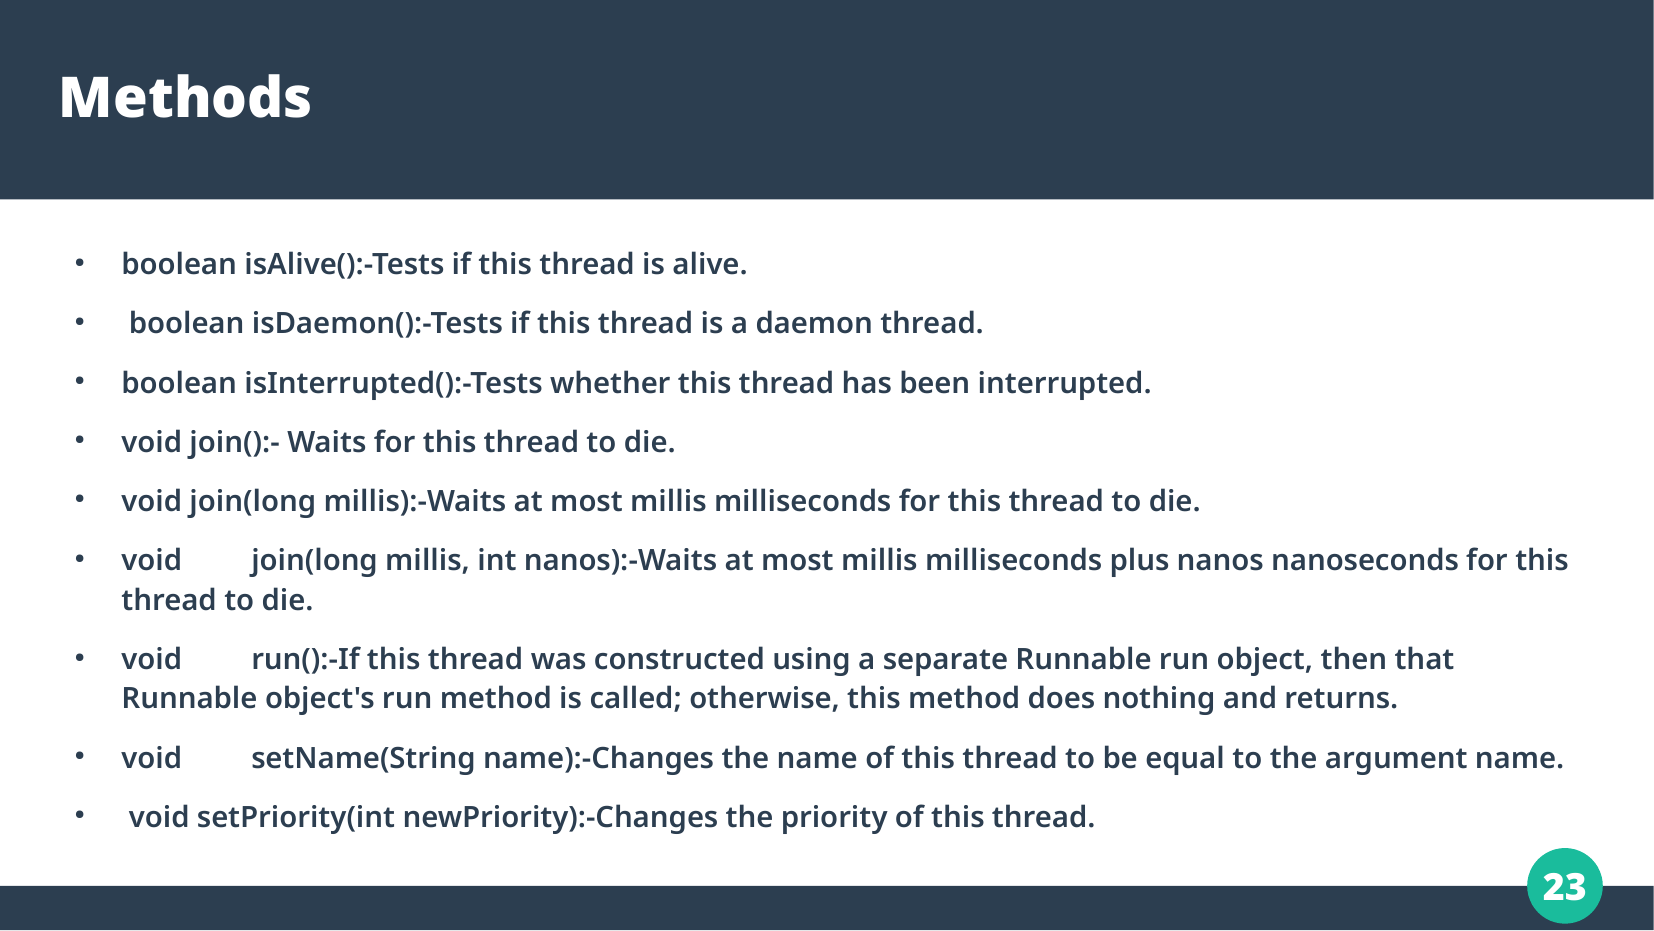

Methods
# boolean isAlive():-Tests if this thread is alive.
 boolean isDaemon():-Tests if this thread is a daemon thread.
boolean isInterrupted():-Tests whether this thread has been interrupted.
void join():- Waits for this thread to die.
void join(long millis):-Waits at most millis milliseconds for this thread to die.
void 	join(long millis, int nanos):-Waits at most millis milliseconds plus nanos nanoseconds for this thread to die.
void 	run():-If this thread was constructed using a separate Runnable run object, then that Runnable object's run method is called; otherwise, this method does nothing and returns.
void 	setName(String name):-Changes the name of this thread to be equal to the argument name.
 void setPriority(int newPriority):-Changes the priority of this thread.